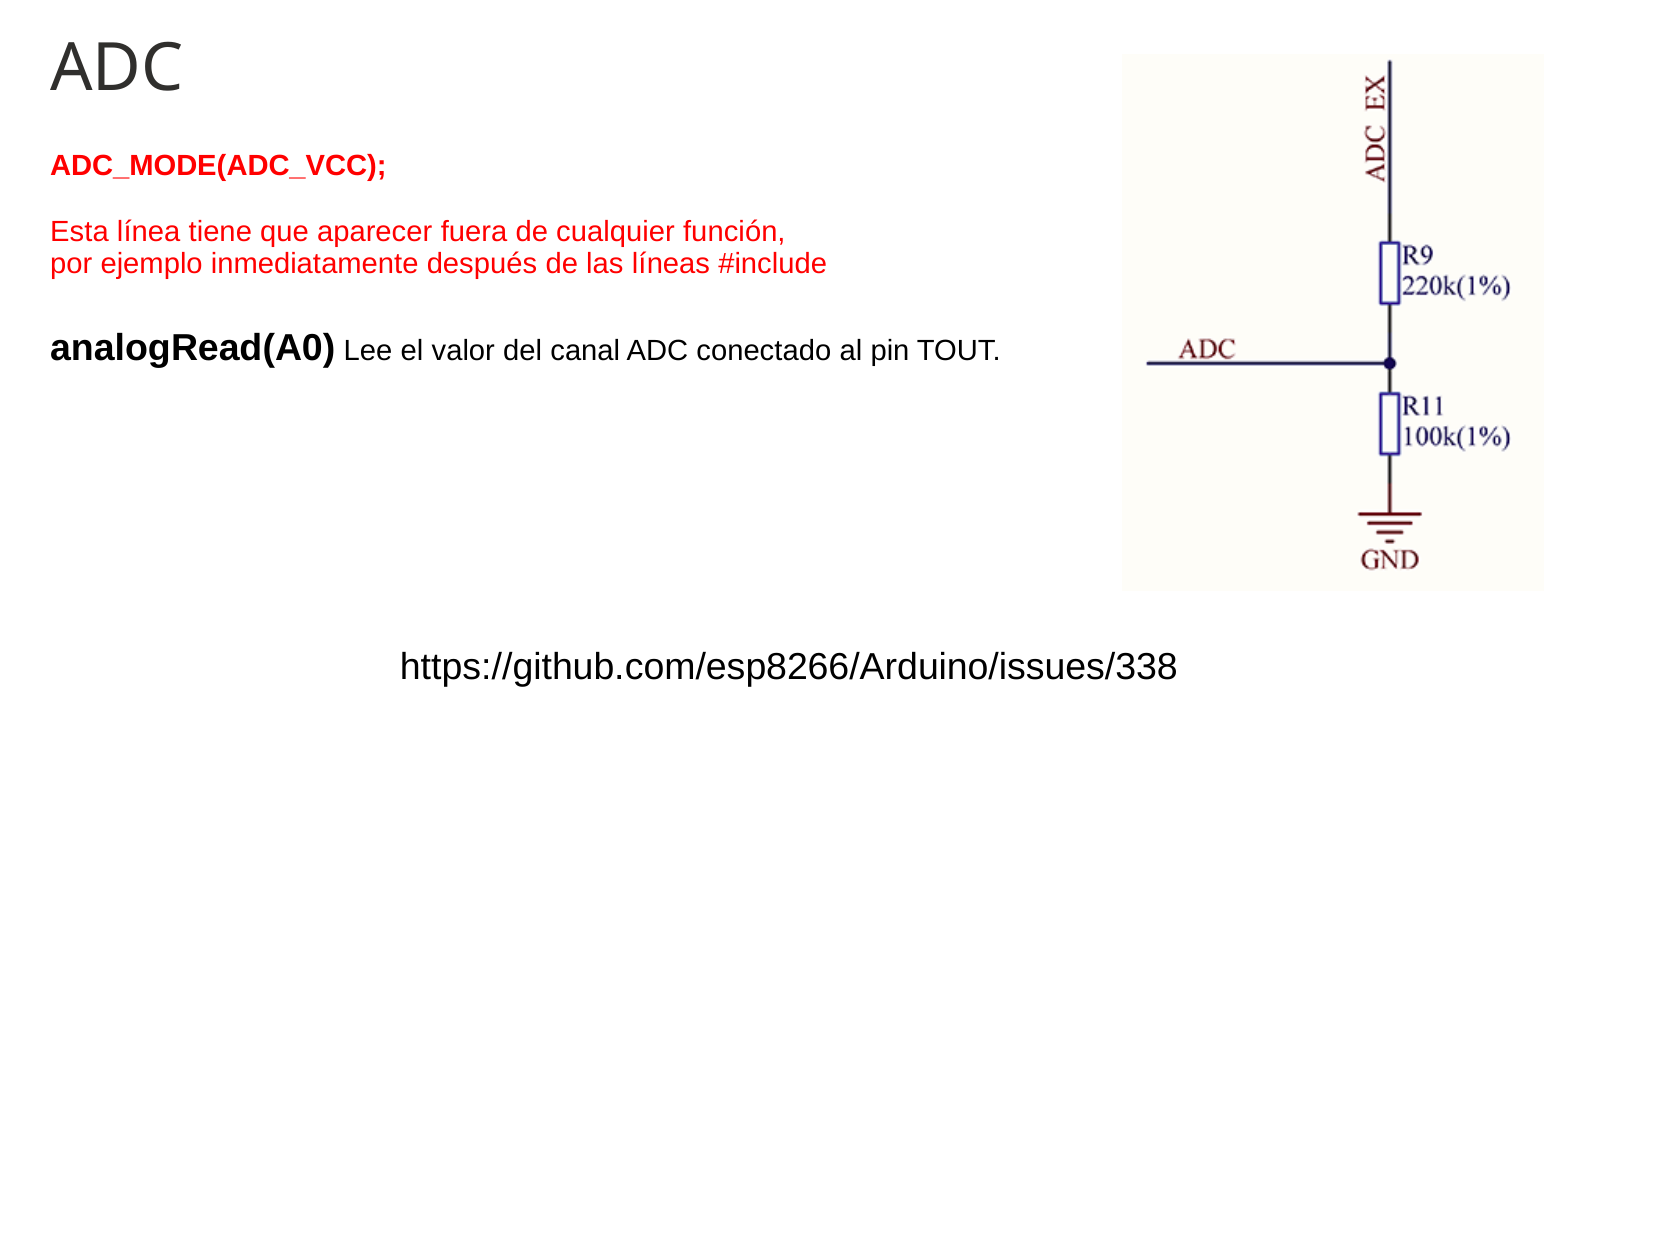

ADC
ADC_MODE(ADC_VCC);
Esta línea tiene que aparecer fuera de cualquier función,
por ejemplo inmediatamente después de las líneas #include
analogRead(A0) Lee el valor del canal ADC conectado al pin TOUT.
https://github.com/esp8266/Arduino/issues/338